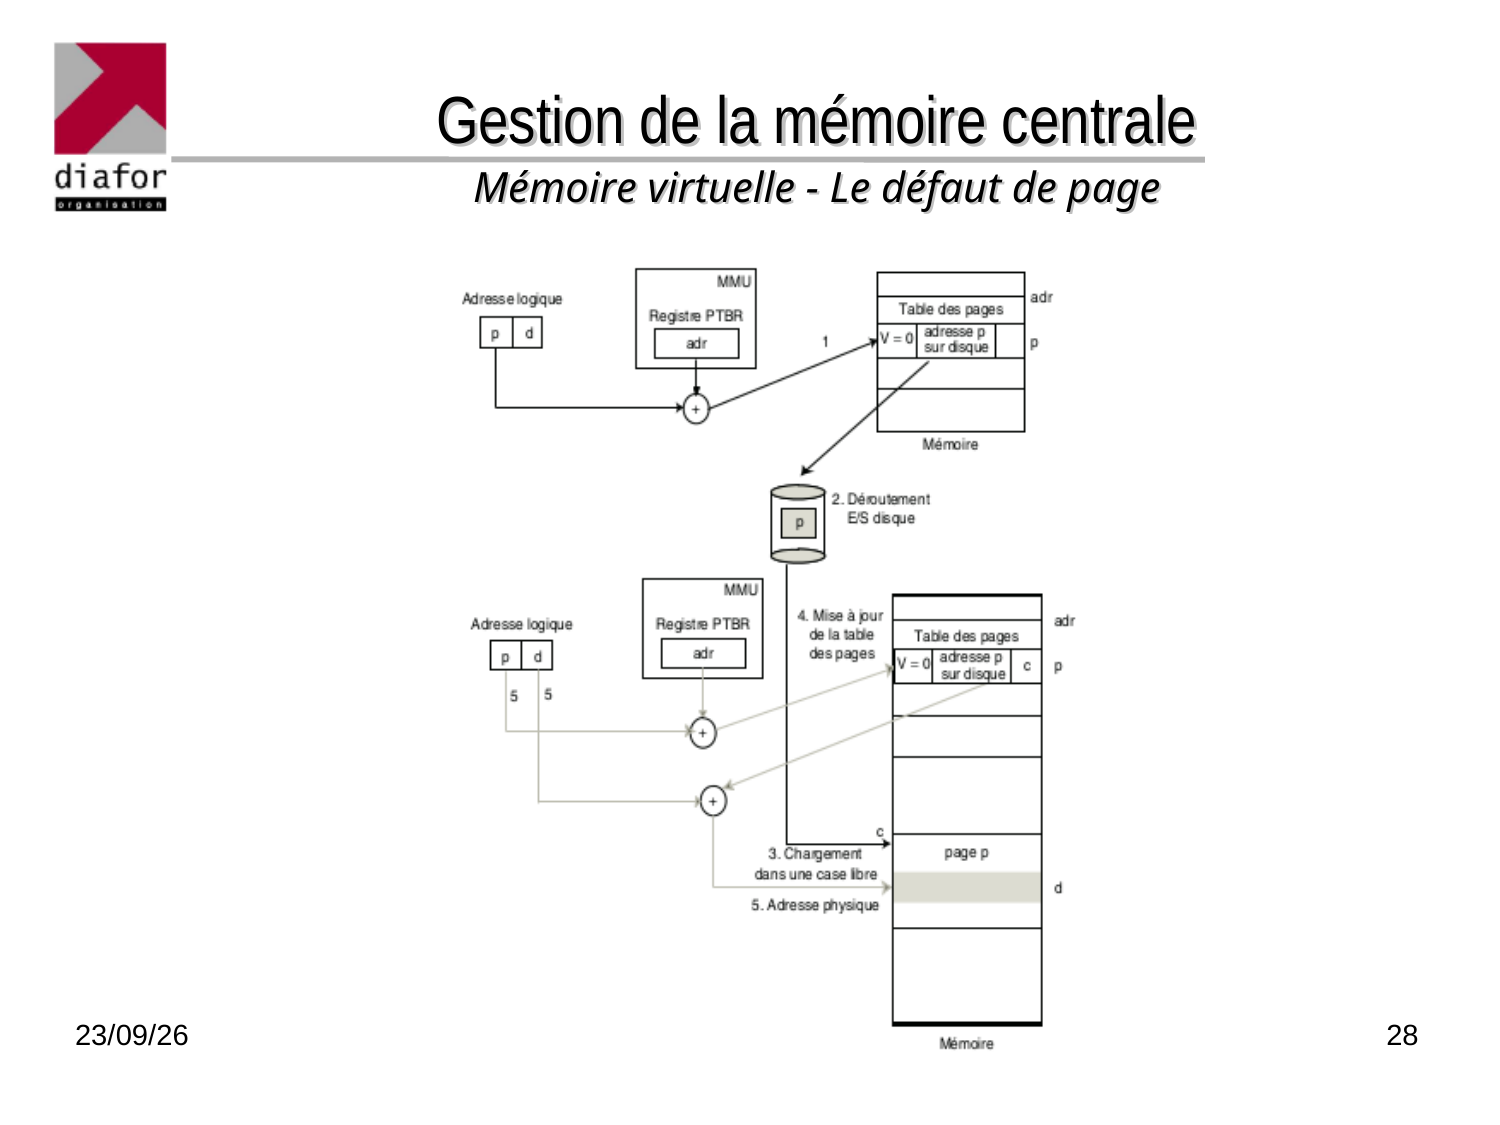

# Gestion de la mémoire centrale Mémoire virtuelle - Le défaut de page
28